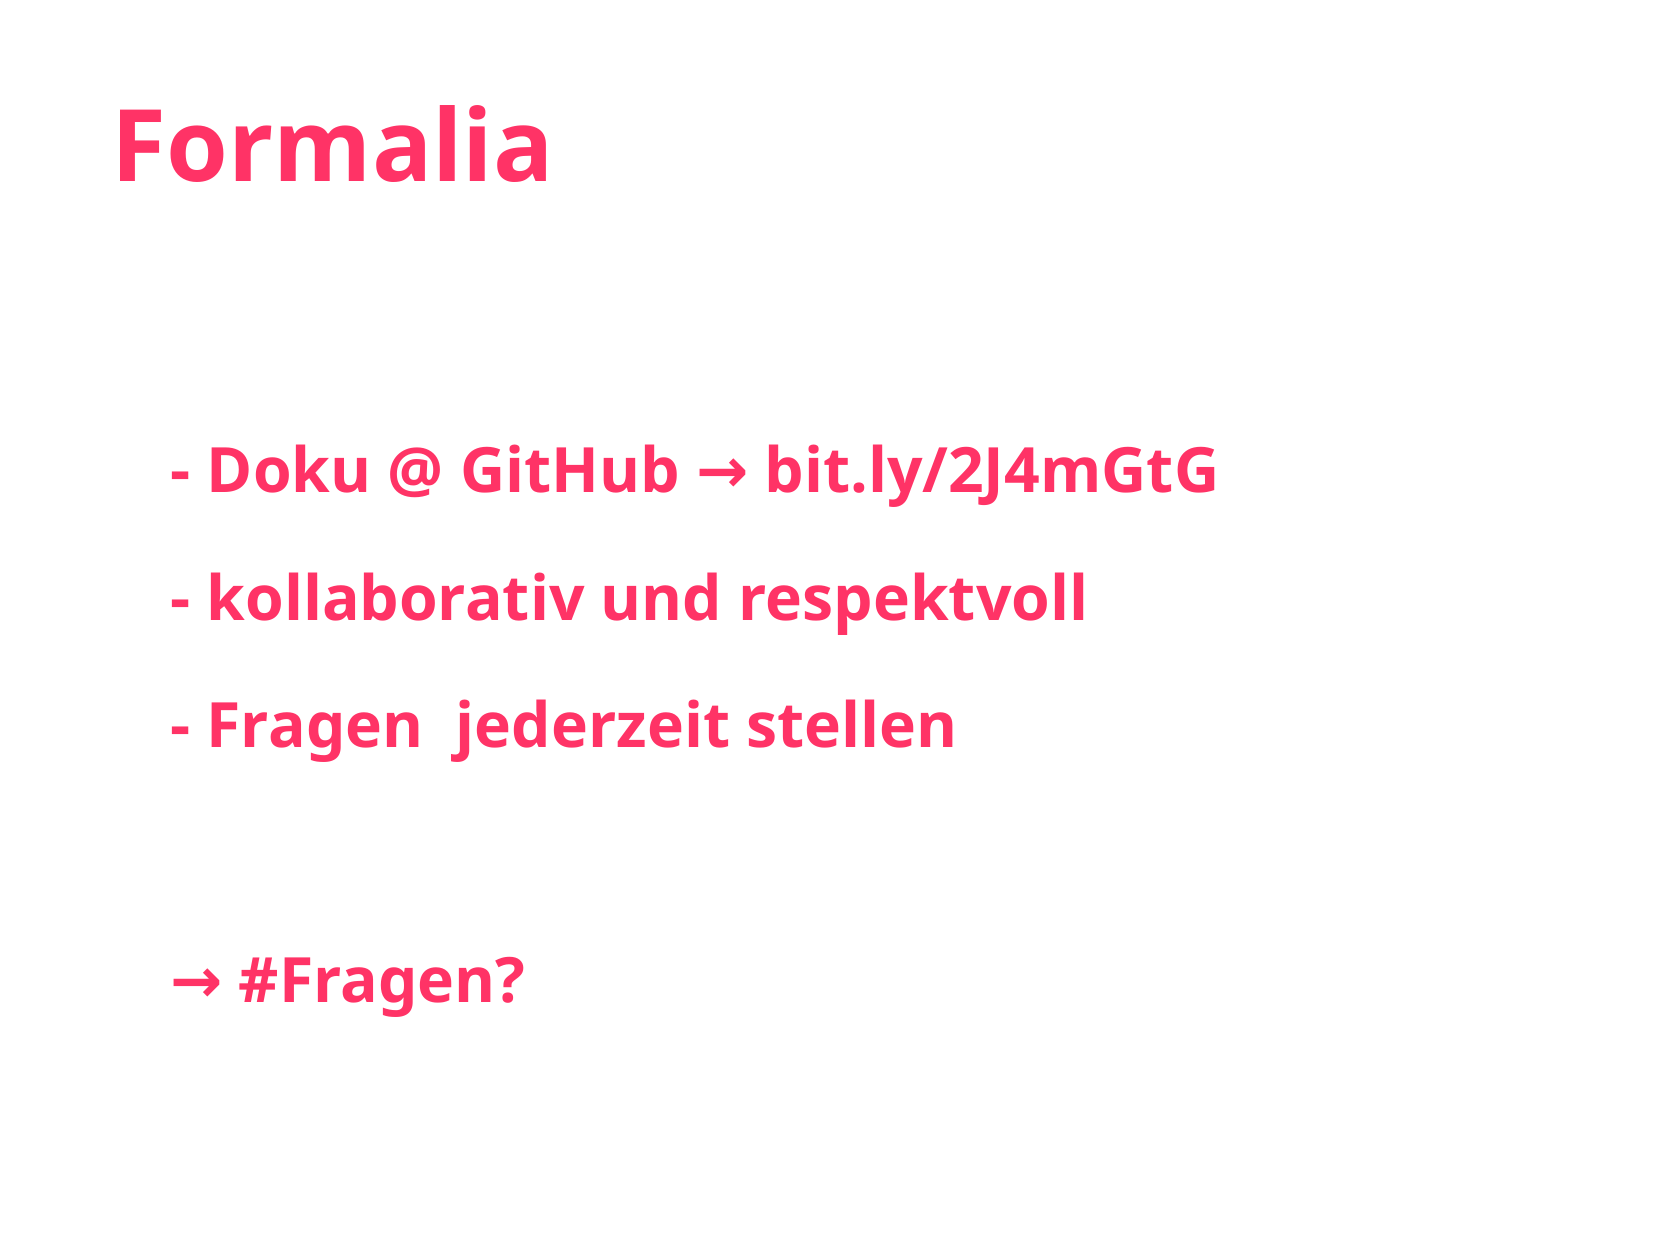

Formalia
# - Doku @ GitHub → bit.ly/2J4mGtG - kollaborativ und respektvoll - Fragen jederzeit stellen → #Fragen?